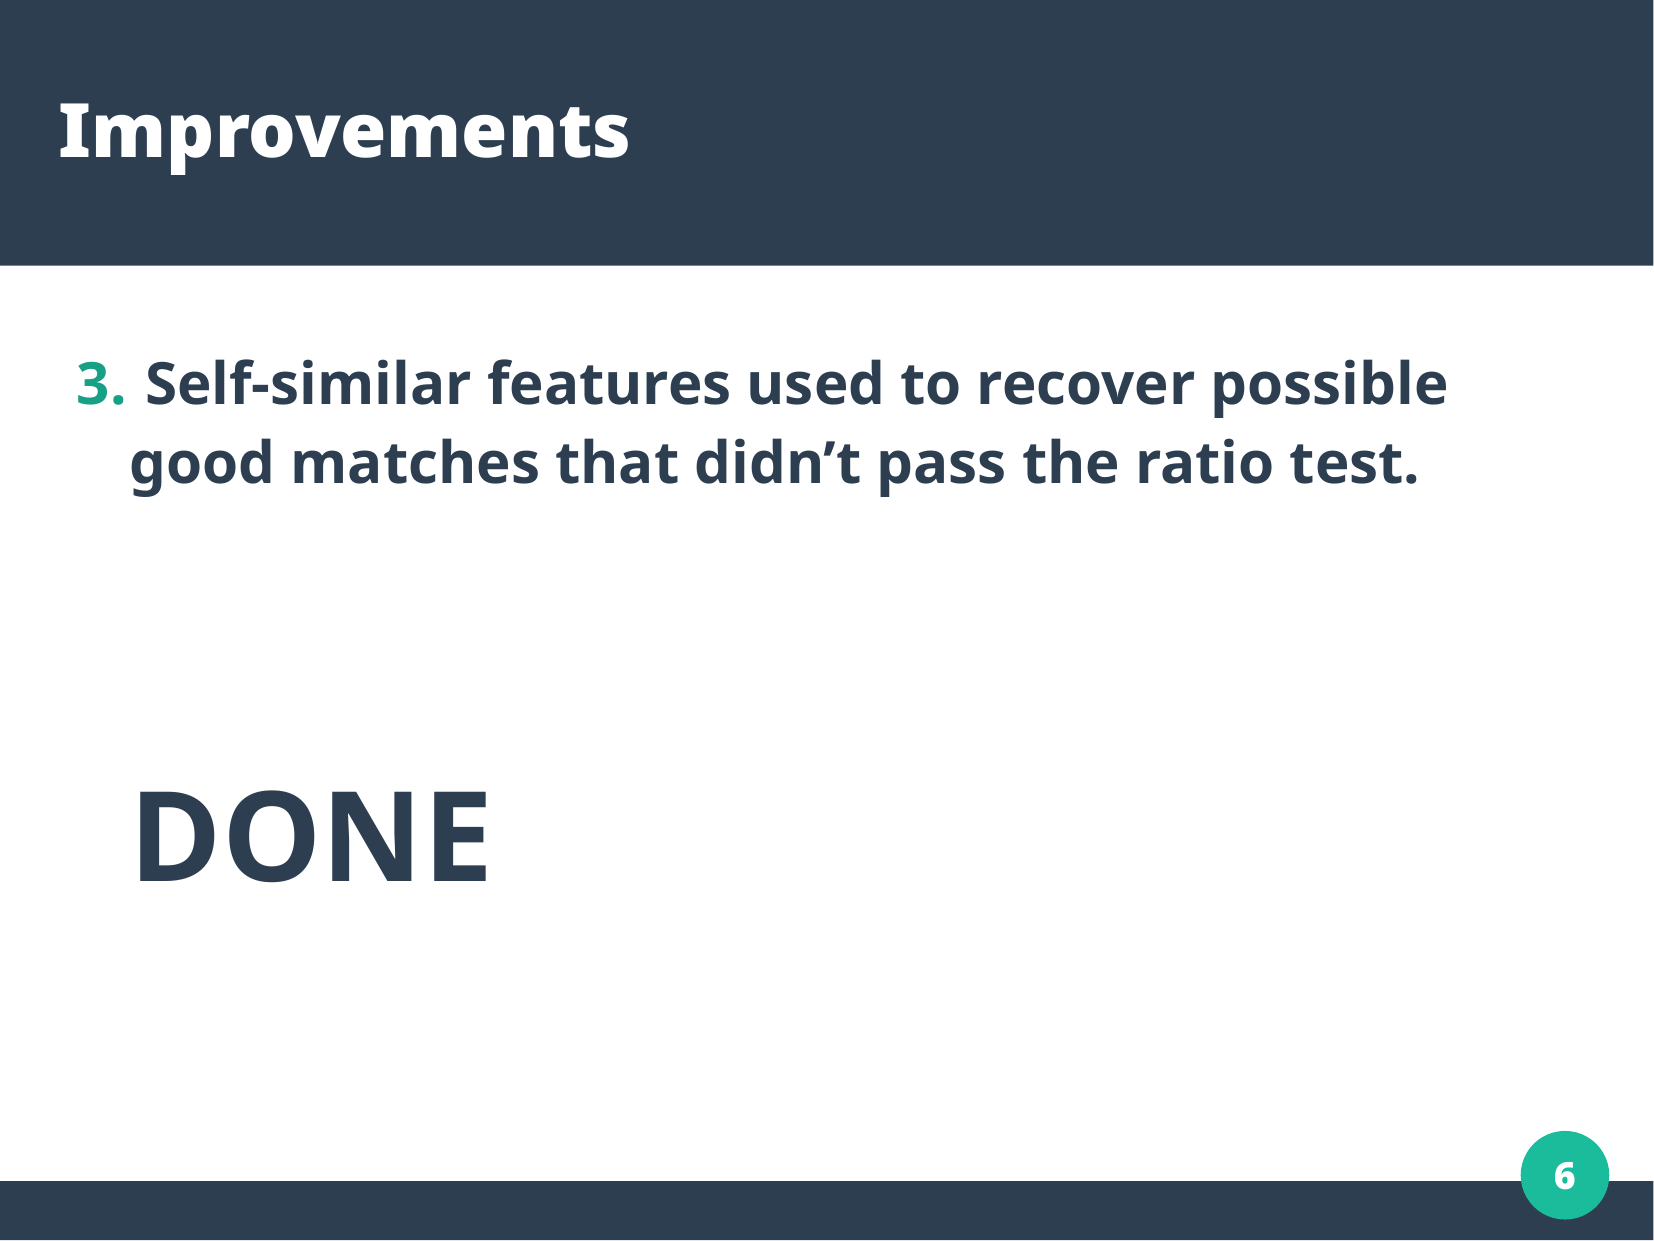

# Improvements
 Self-similar features used to recover possible good matches that didn’t pass the ratio test.
DONE
6